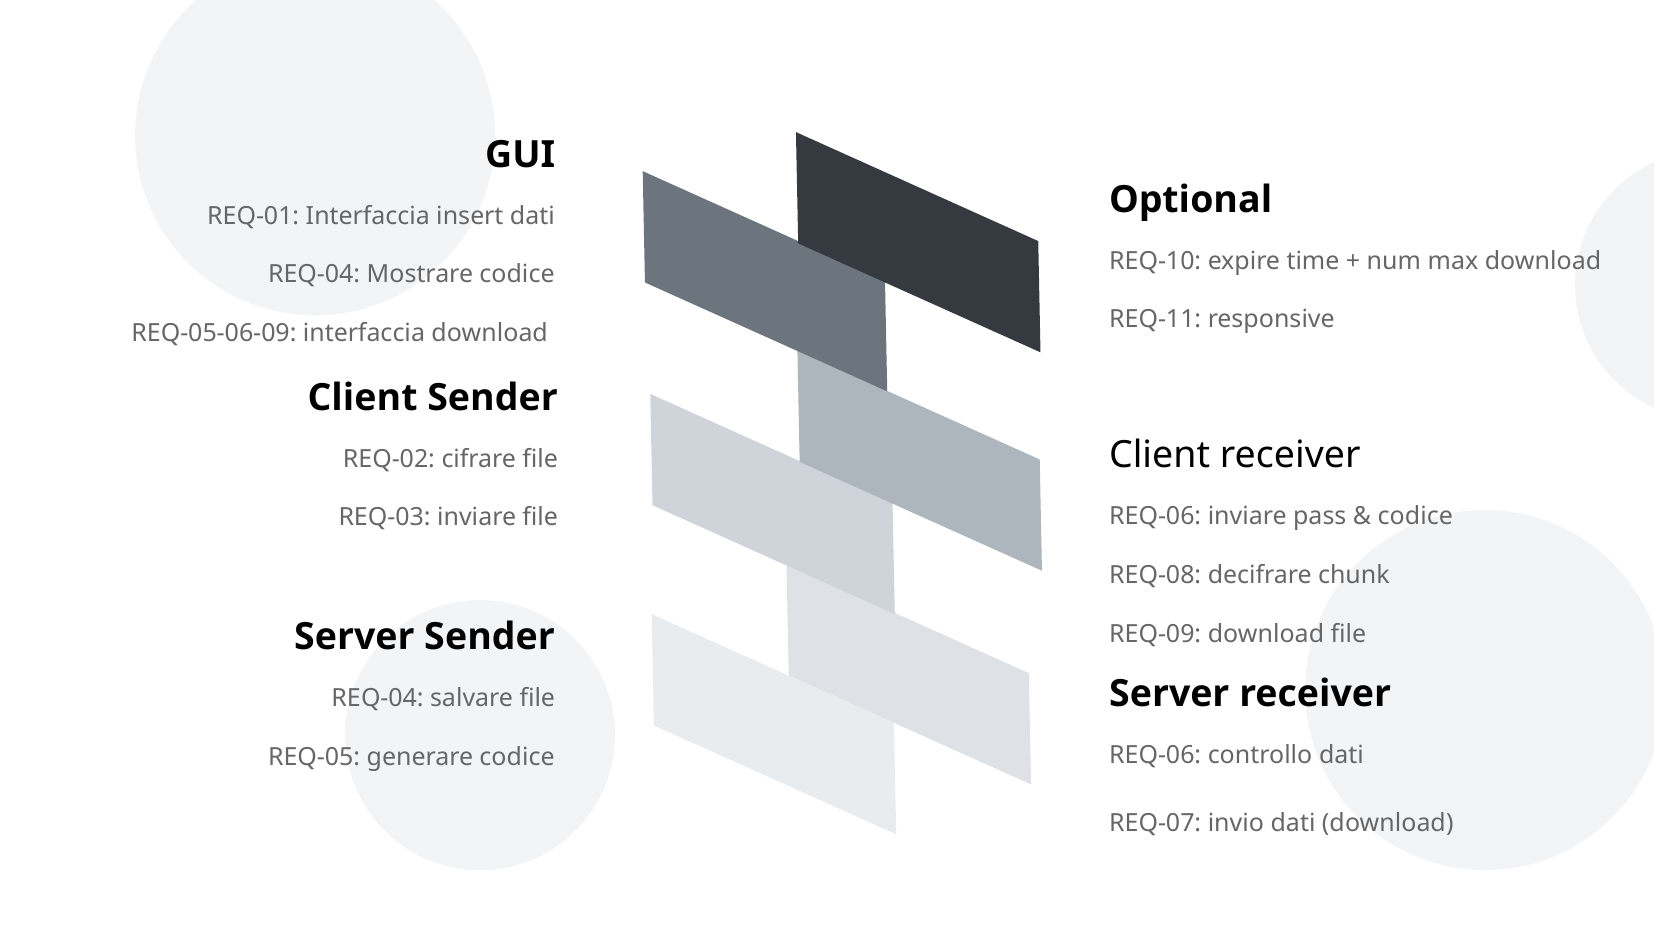

GUI
Optional
REQ-01: Interfaccia insert dati
REQ-04: Mostrare codice
REQ-05-06-09: interfaccia download
REQ-10: expire time + num max download
REQ-11: responsive
Client Sender
Client receiver
REQ-02: cifrare file
REQ-03: inviare file
REQ-06: inviare pass & codice
REQ-08: decifrare chunk
REQ-09: download file
Server Sender
Server receiver
REQ-04: salvare file
REQ-05: generare codice
REQ-06: controllo dati
REQ-07: invio dati (download)